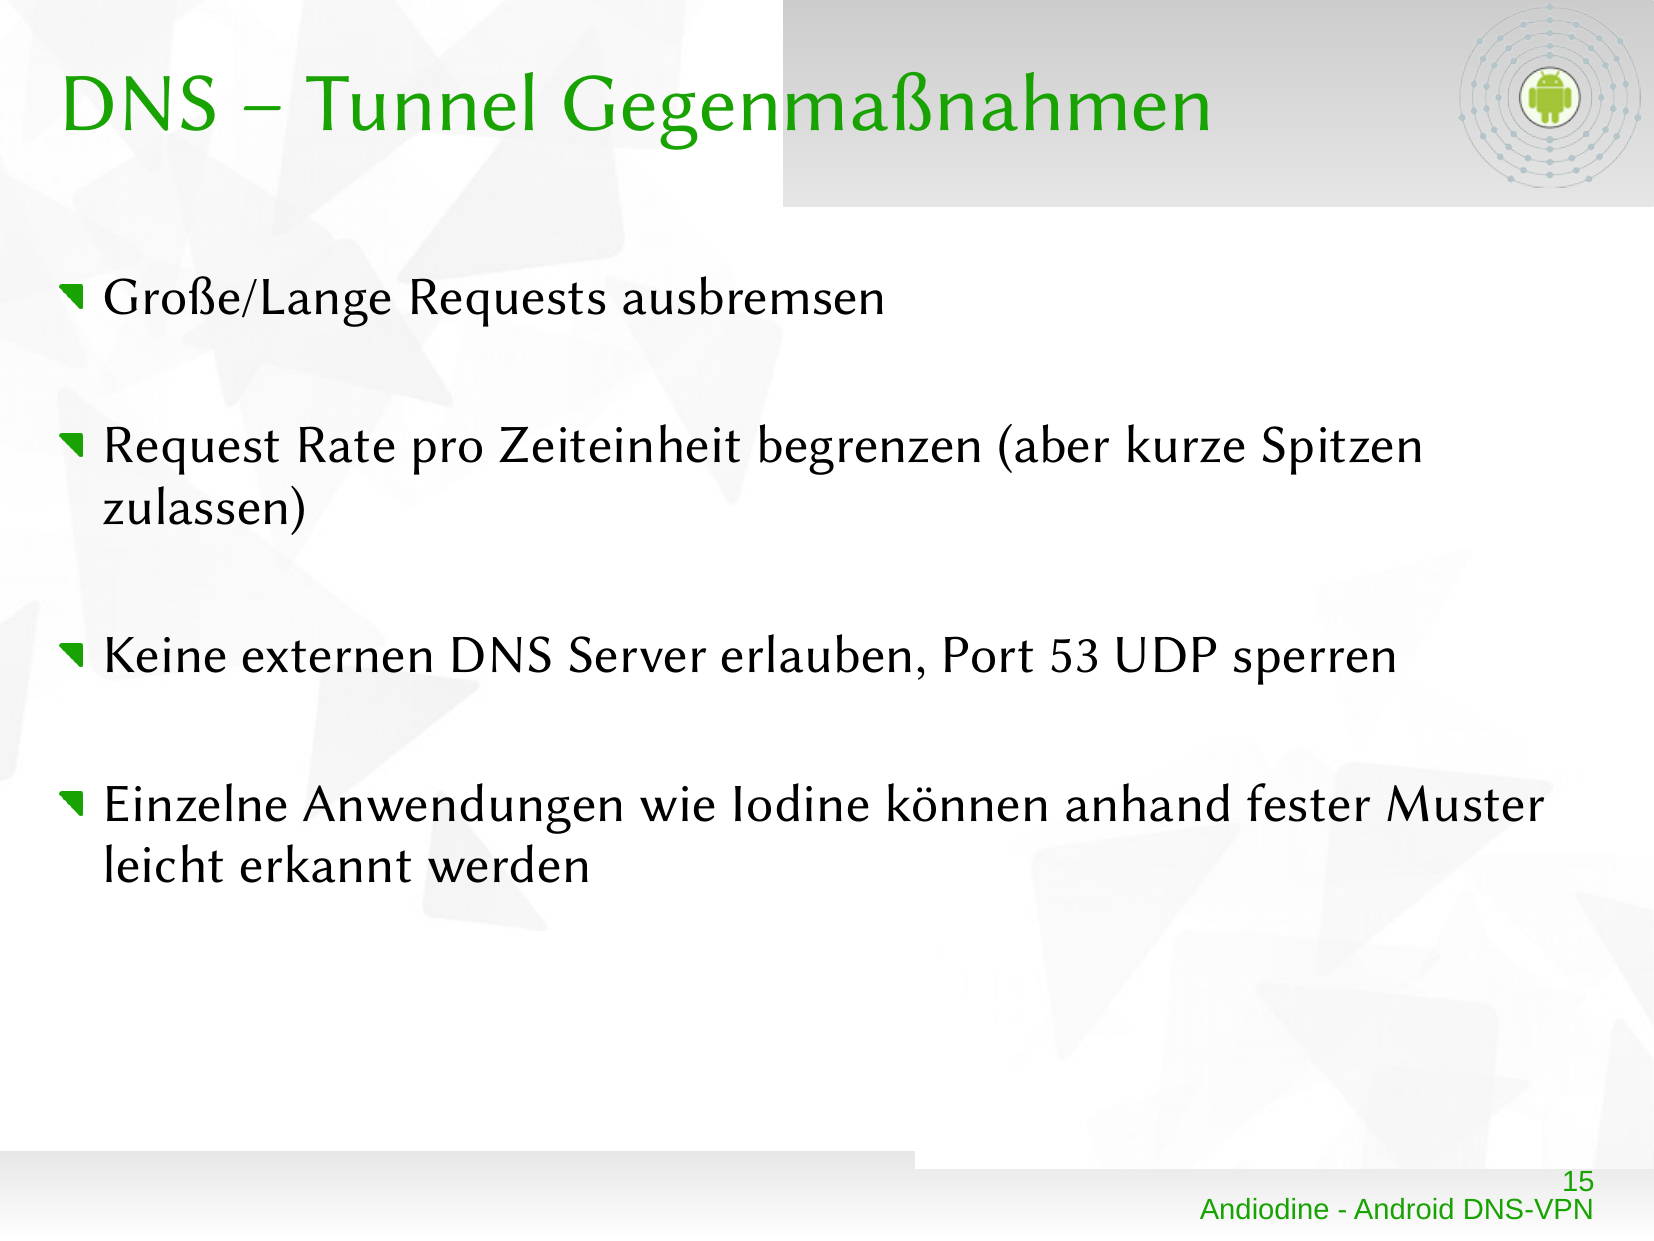

# DNS – Tunnel Gegenmaßnahmen
Große/Lange Requests ausbremsen
Request Rate pro Zeiteinheit begrenzen (aber kurze Spitzen zulassen)
Keine externen DNS Server erlauben, Port 53 UDP sperren
Einzelne Anwendungen wie Iodine können anhand fester Muster leicht erkannt werden
15
Andiodine - Android DNS-VPN